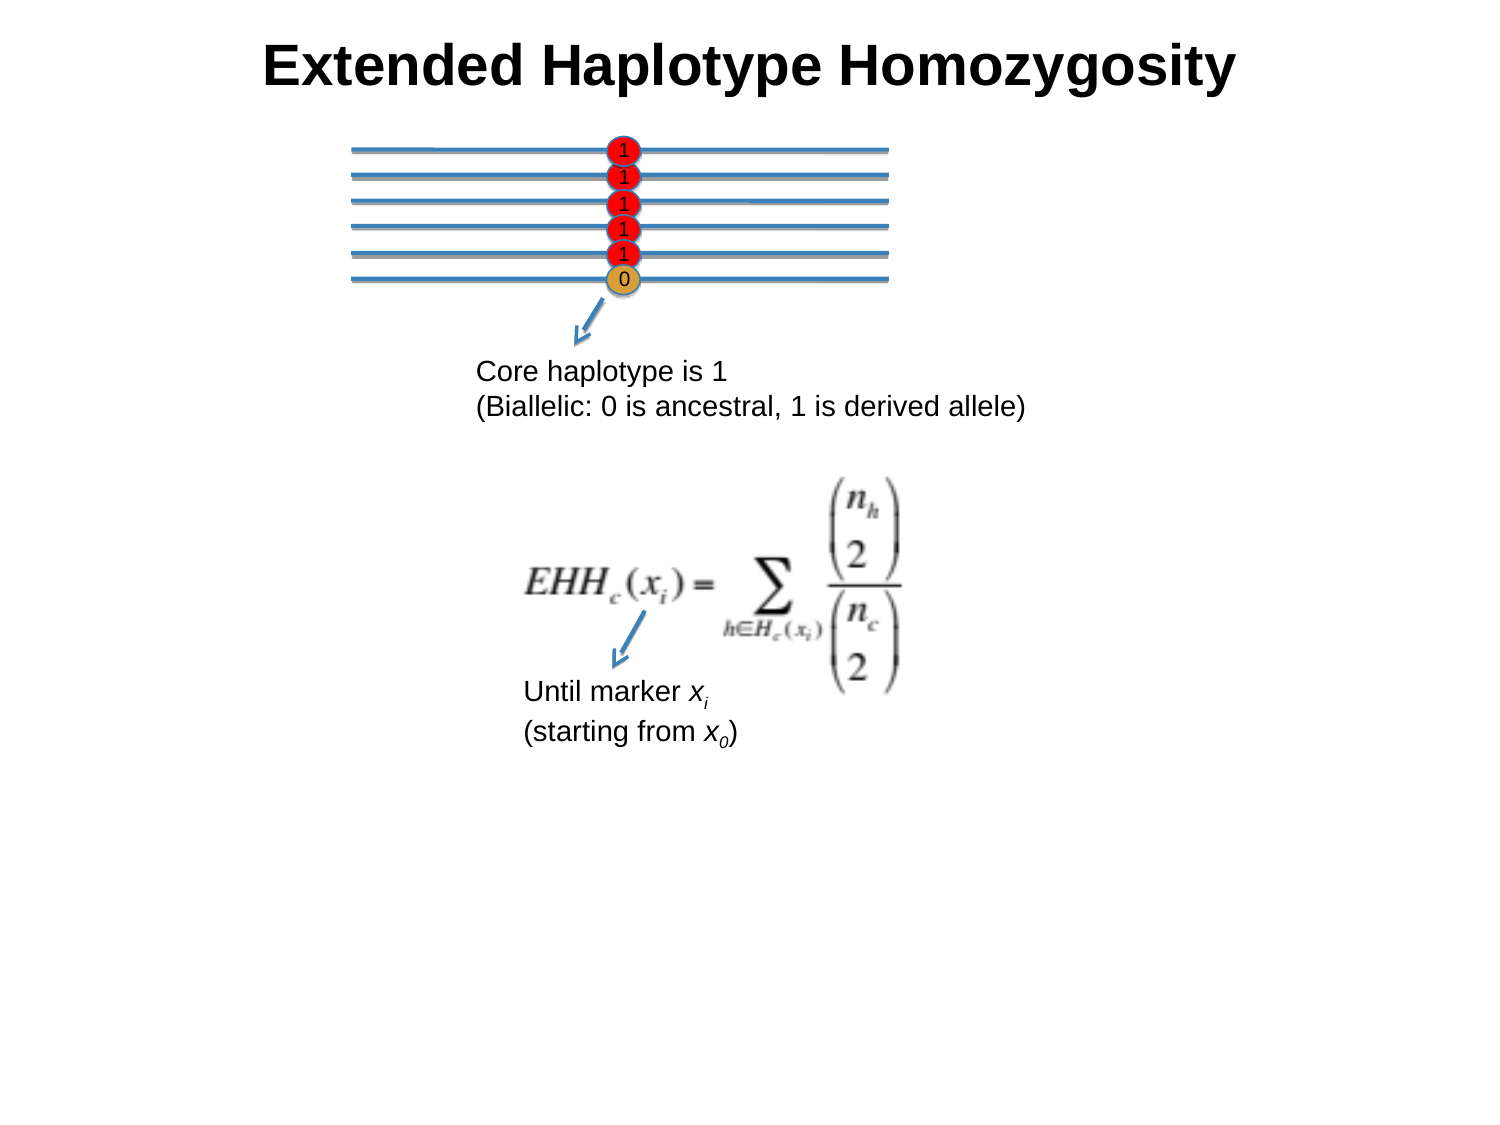

# Extended Haplotype Homozygosity
1
1
1
1
1
0
Core haplotype is 1
(Biallelic: 0 is ancestral, 1 is derived allele)
Until marker xi
(starting from x0)